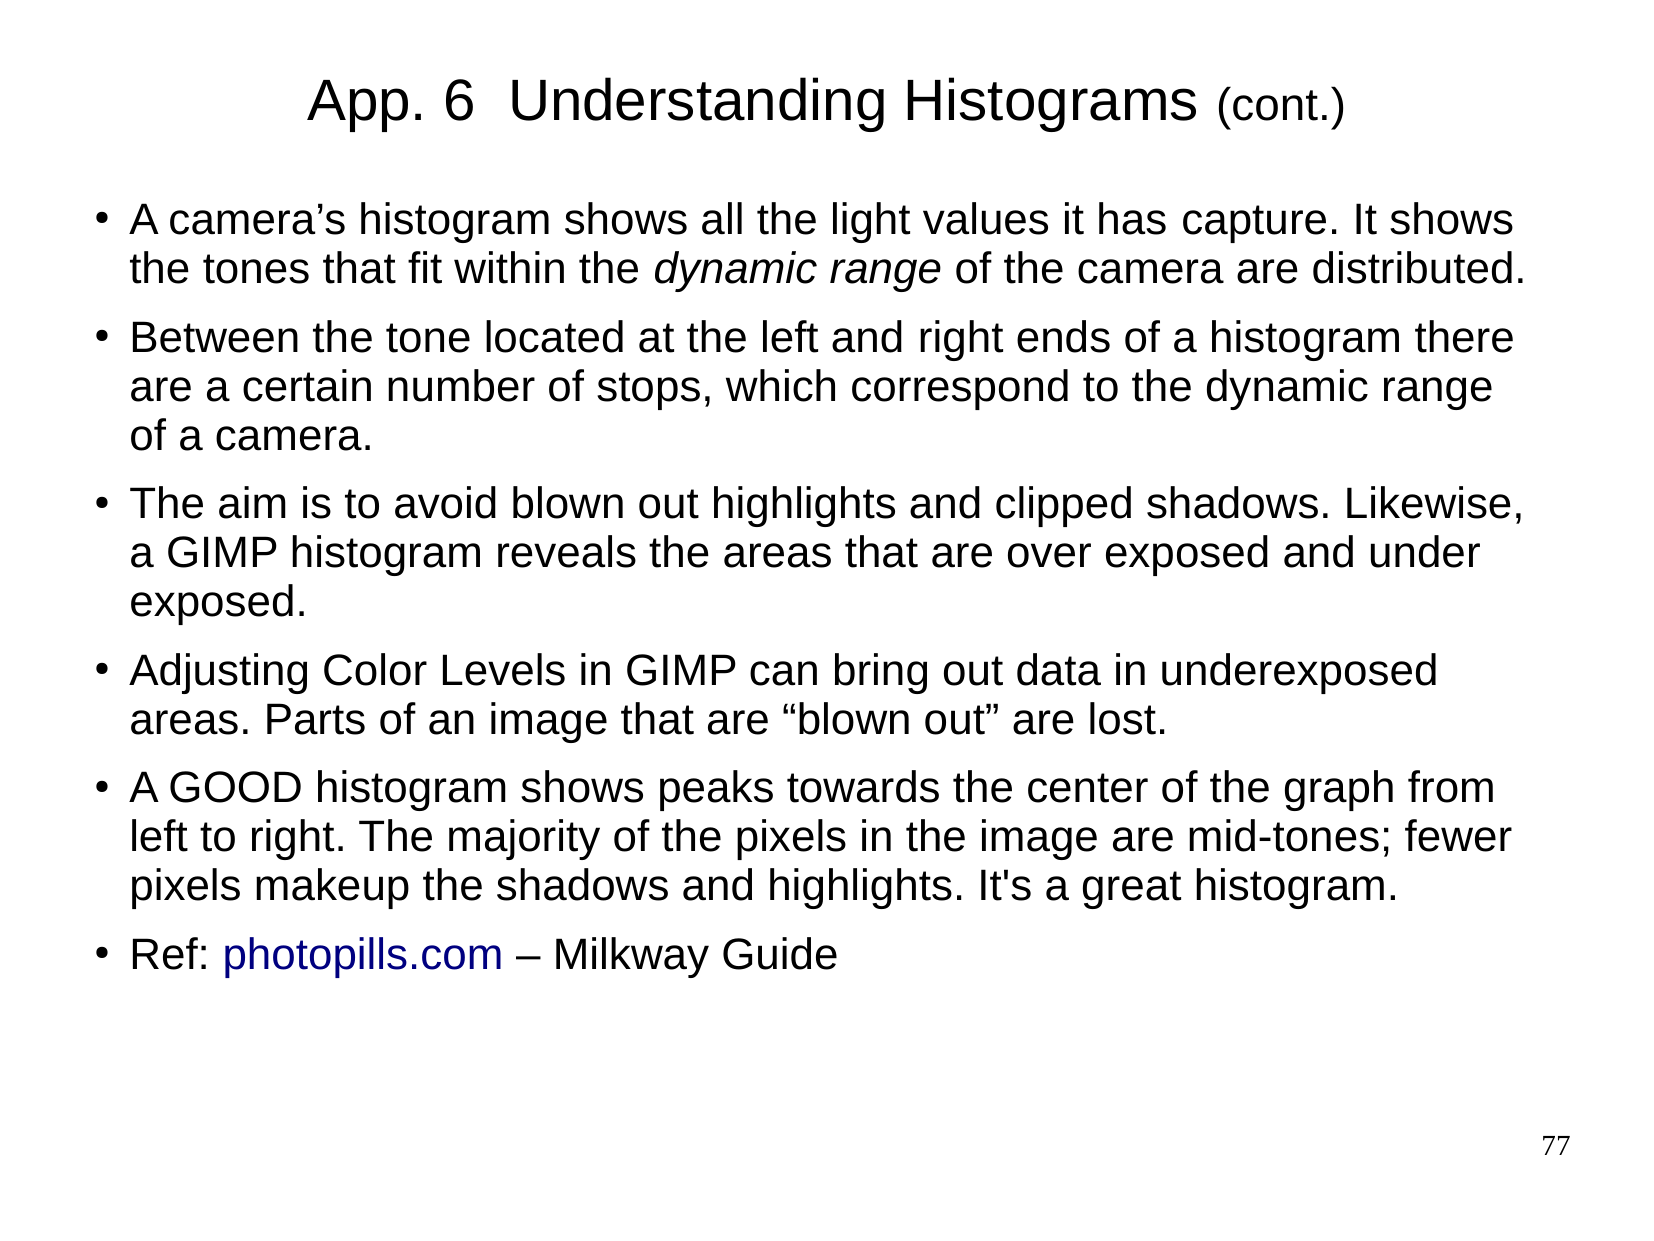

# App. 6 Understanding Histograms (cont.)
A camera’s histogram shows all the light values it has capture. It shows the tones that fit within the dynamic range of the camera are distributed.
Between the tone located at the left and right ends of a histogram there are a certain number of stops, which correspond to the dynamic range of a camera.
The aim is to avoid blown out highlights and clipped shadows. Likewise, a GIMP histogram reveals the areas that are over exposed and under exposed.
Adjusting Color Levels in GIMP can bring out data in underexposed areas. Parts of an image that are “blown out” are lost.
A GOOD histogram shows peaks towards the center of the graph from left to right. The majority of the pixels in the image are mid-tones; fewer pixels makeup the shadows and highlights. It's a great histogram.
Ref: photopills.com – Milkway Guide
77